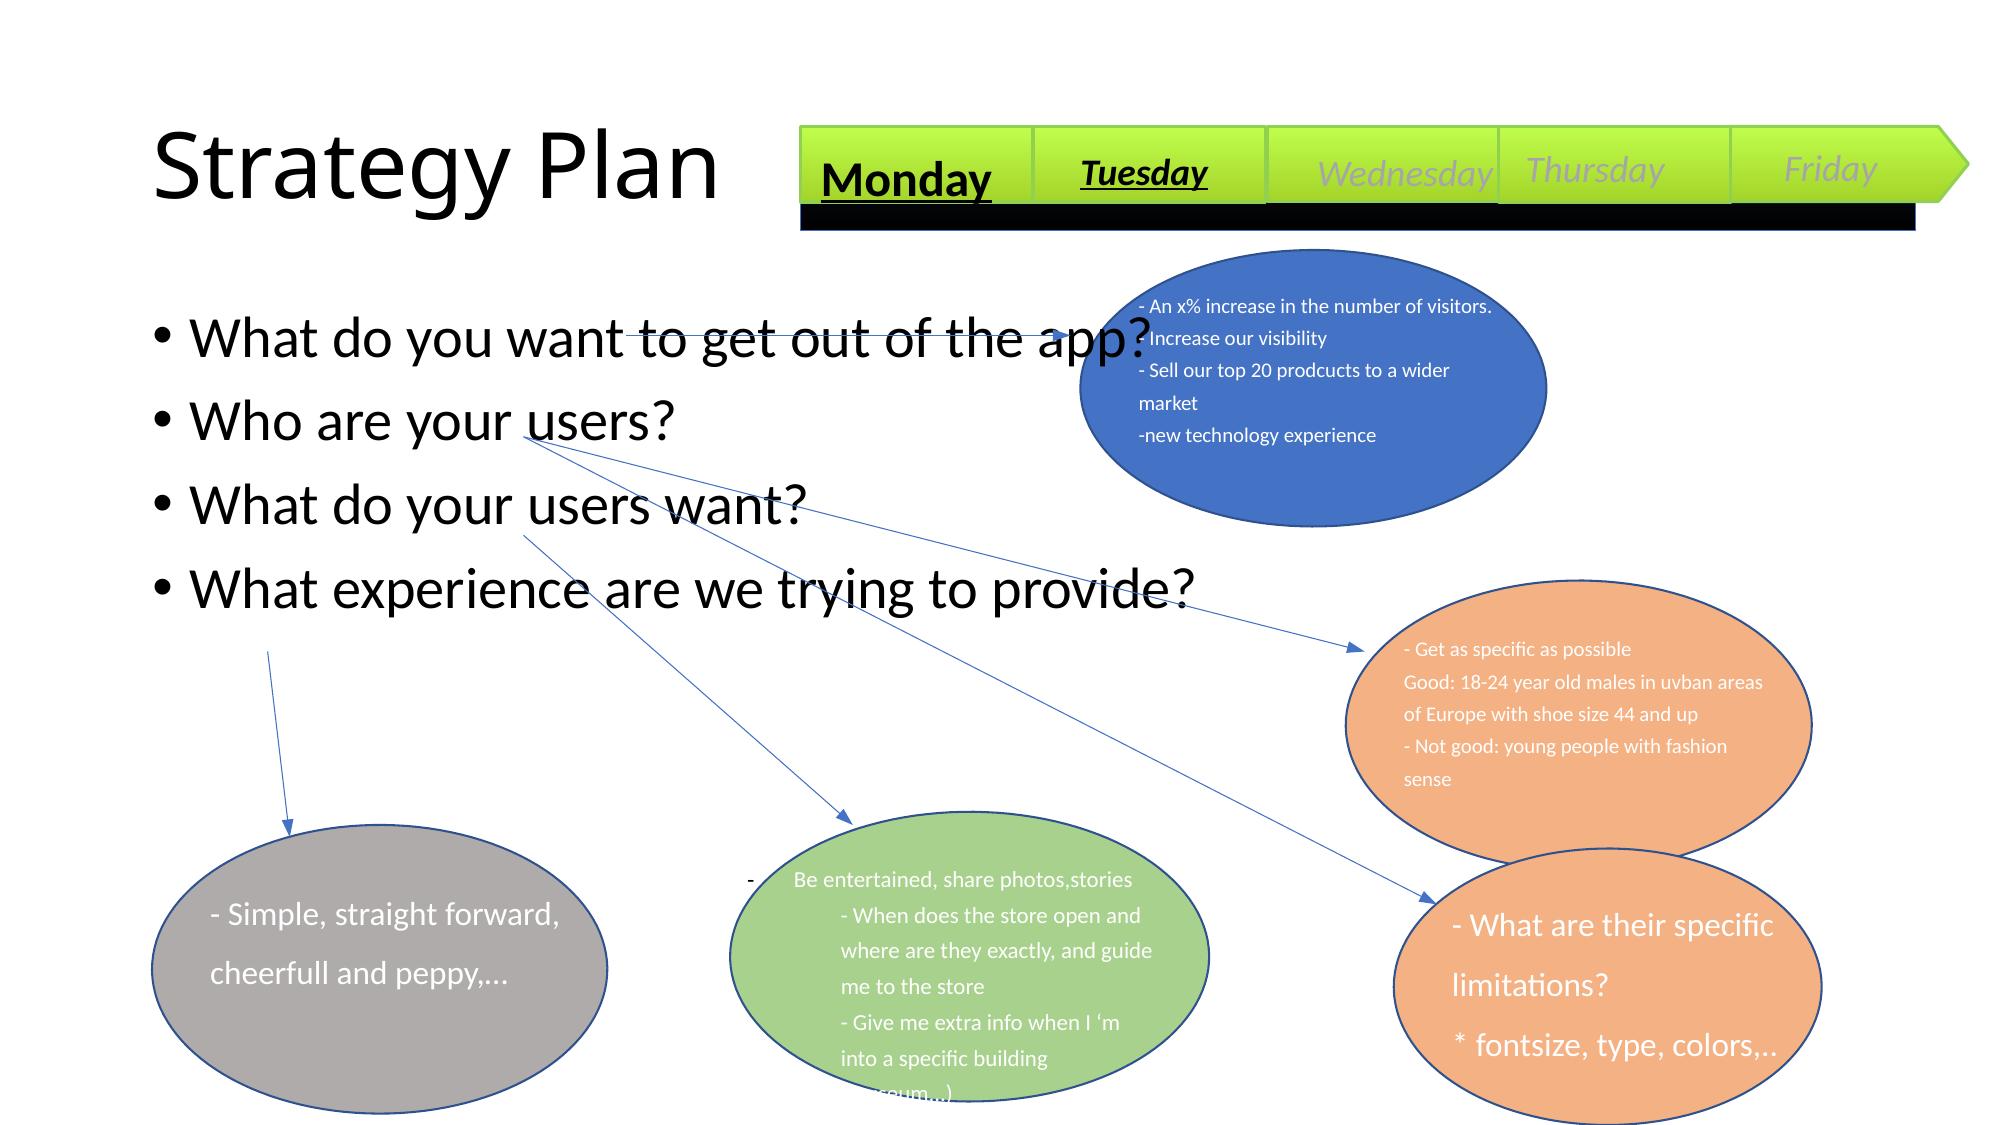

# Strategy Plan
Monday
Tuesday
Friday
Thursday
Wednesday
- An x% increase in the number of visitors.
- Increase our visibility
- Sell our top 20 prodcucts to a wider market
-new technology experience
What do you want to get out of the app?
Who are your users?
What do your users want?
What experience are we trying to provide?
- Get as specific as possible
Good: 18-24 year old males in uvban areas of Europe with shoe size 44 and up
- Not good: young people with fashion sense
Be entertained, share photos,stories
- When does the store open and where are they exactly, and guide me to the store
- Give me extra info when I ‘m into a specific building (museum,..)
- Simple, straight forward, cheerfull and peppy,…
- What are their specific limitations?
* fontsize, type, colors,..